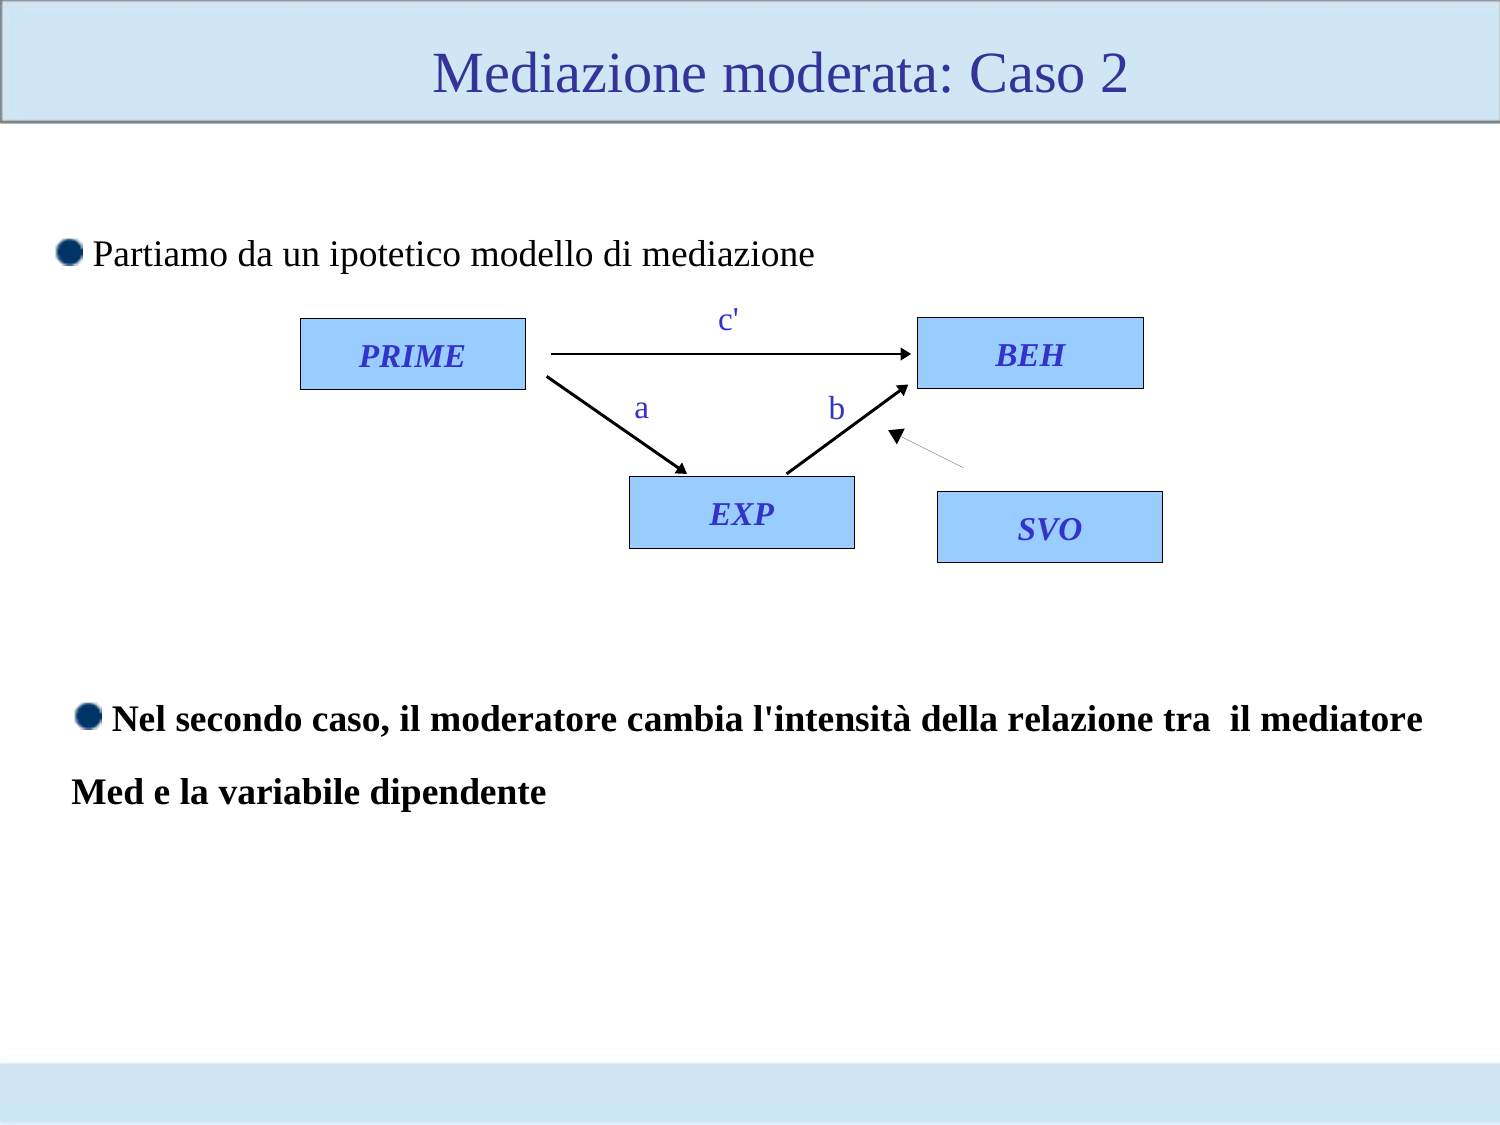

# Mediazione moderata: Caso 2
 Partiamo da un ipotetico modello di mediazione
c'
BEH
PRIME
a
b
EXP
SVO
 Nel secondo caso, il moderatore cambia l'intensità della relazione tra il mediatore Med e la variabile dipendente